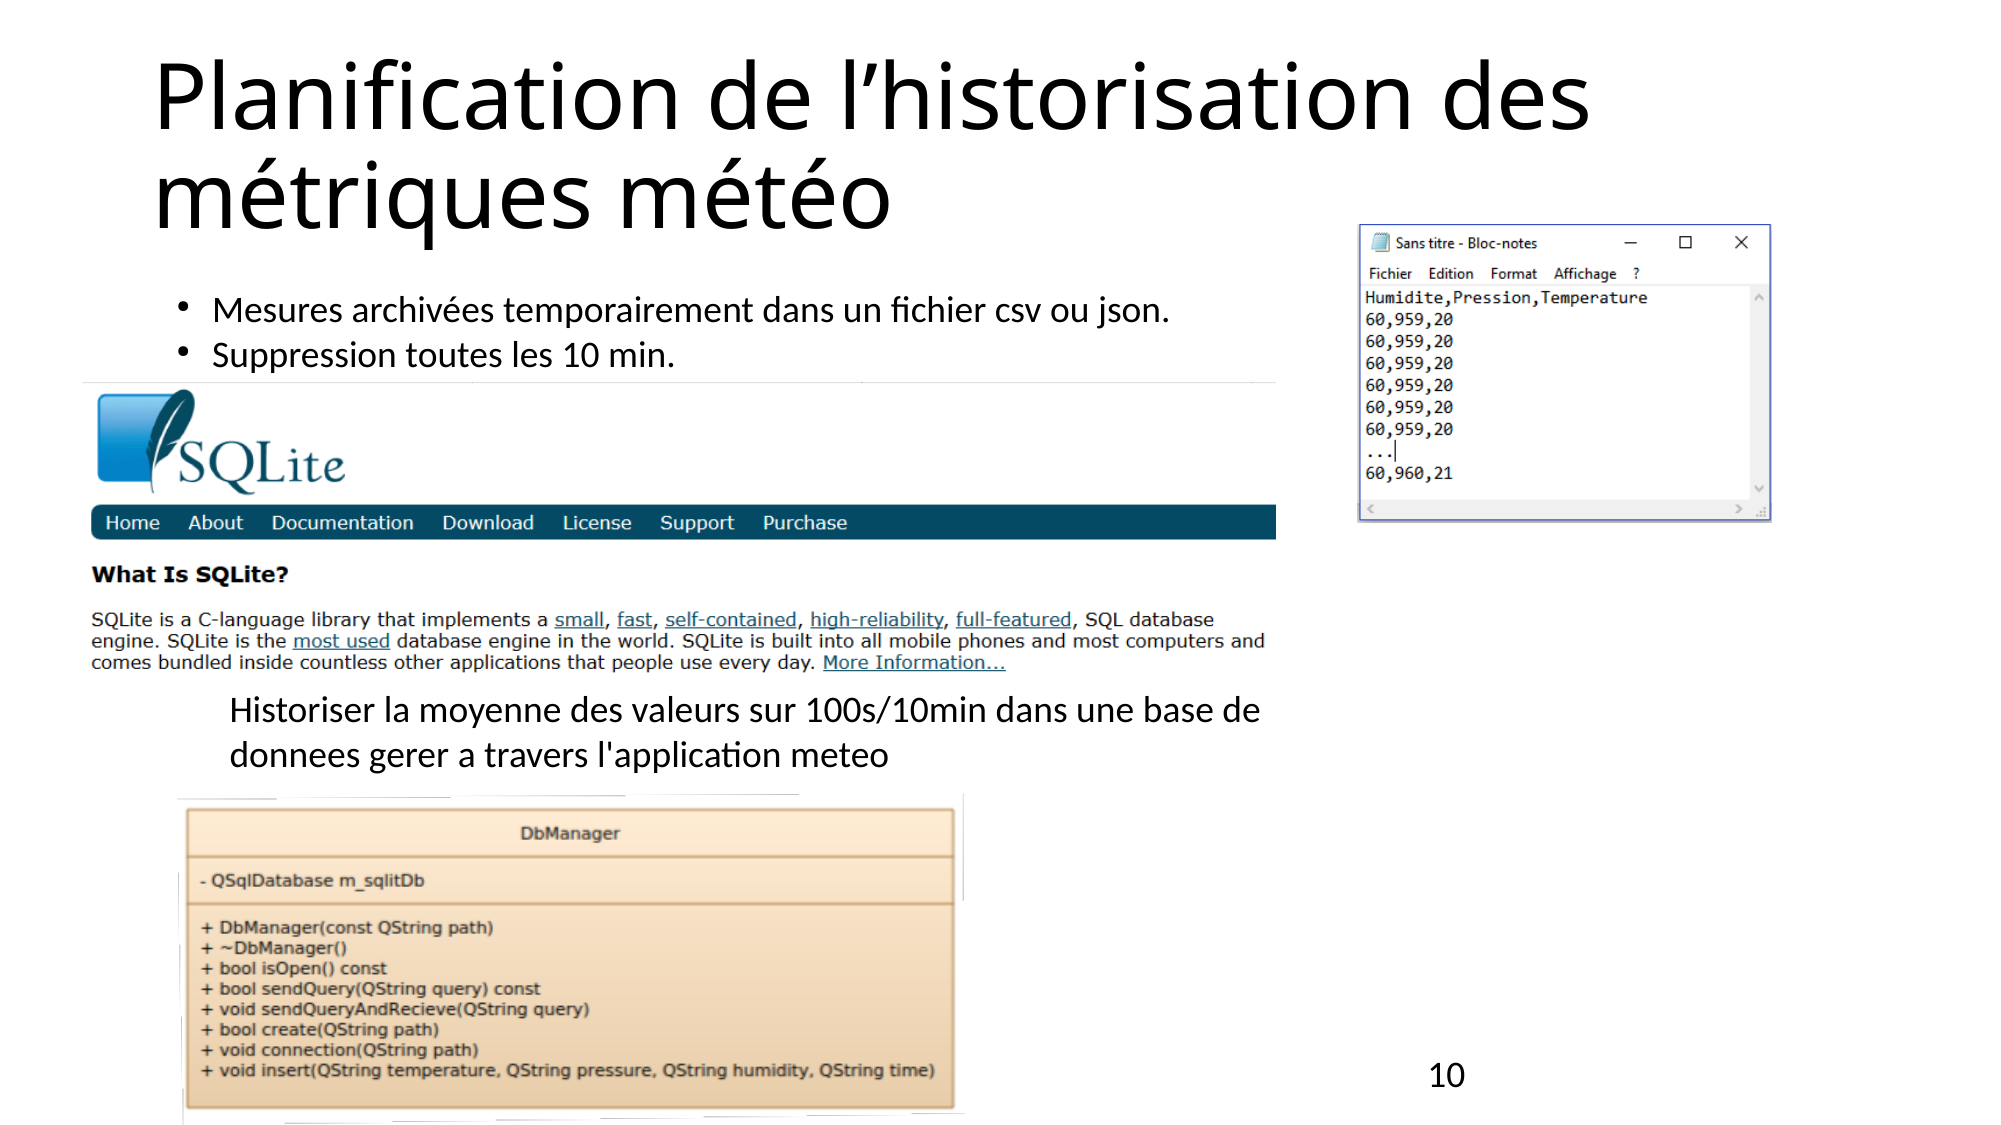

# Planification de l’historisation des métriques météo
Mesures archivées temporairement dans un fichier csv ou json.
Suppression toutes les 10 min.
Historiser la moyenne des valeurs sur 100s/10min dans une base de
donnees gerer a travers l'application meteo